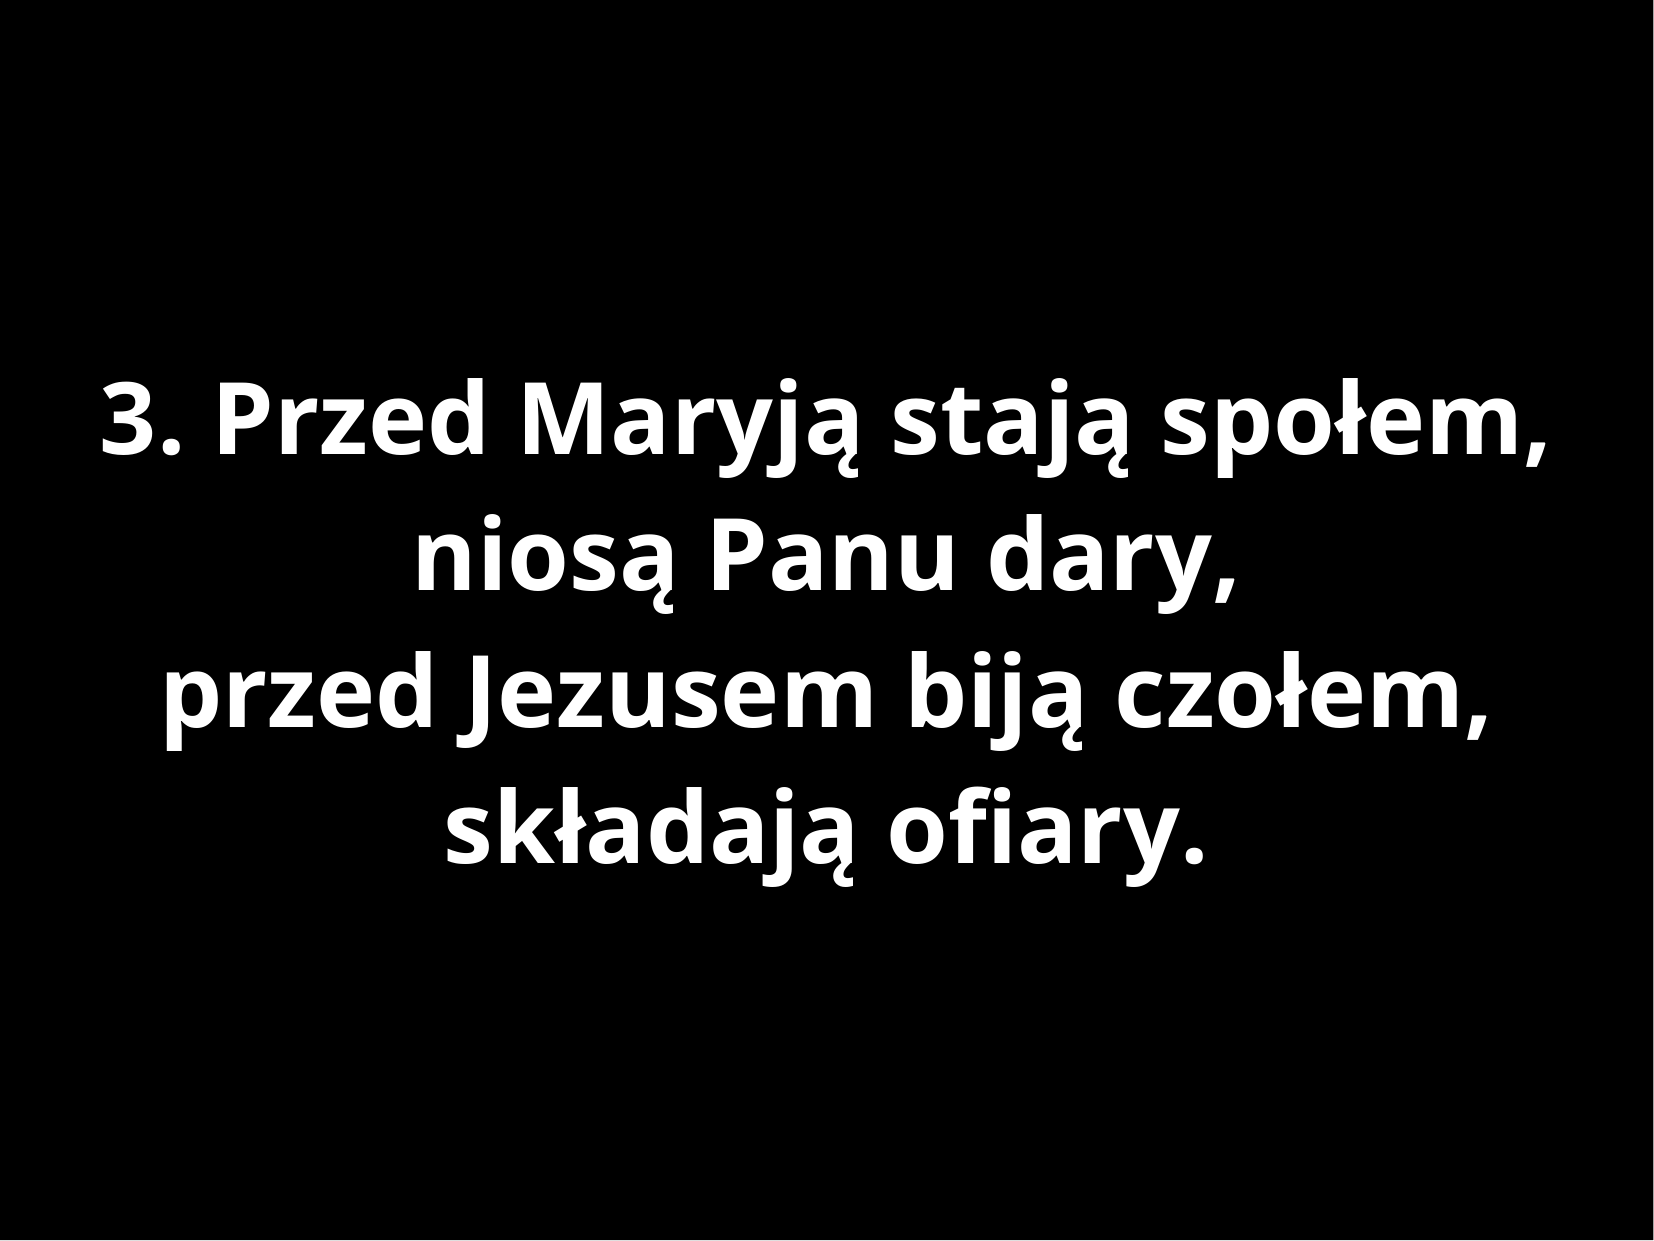

# 3. Przed Maryją stają społem, niosą Panu dary, przed Jezusem biją czołem, składają ofiary.